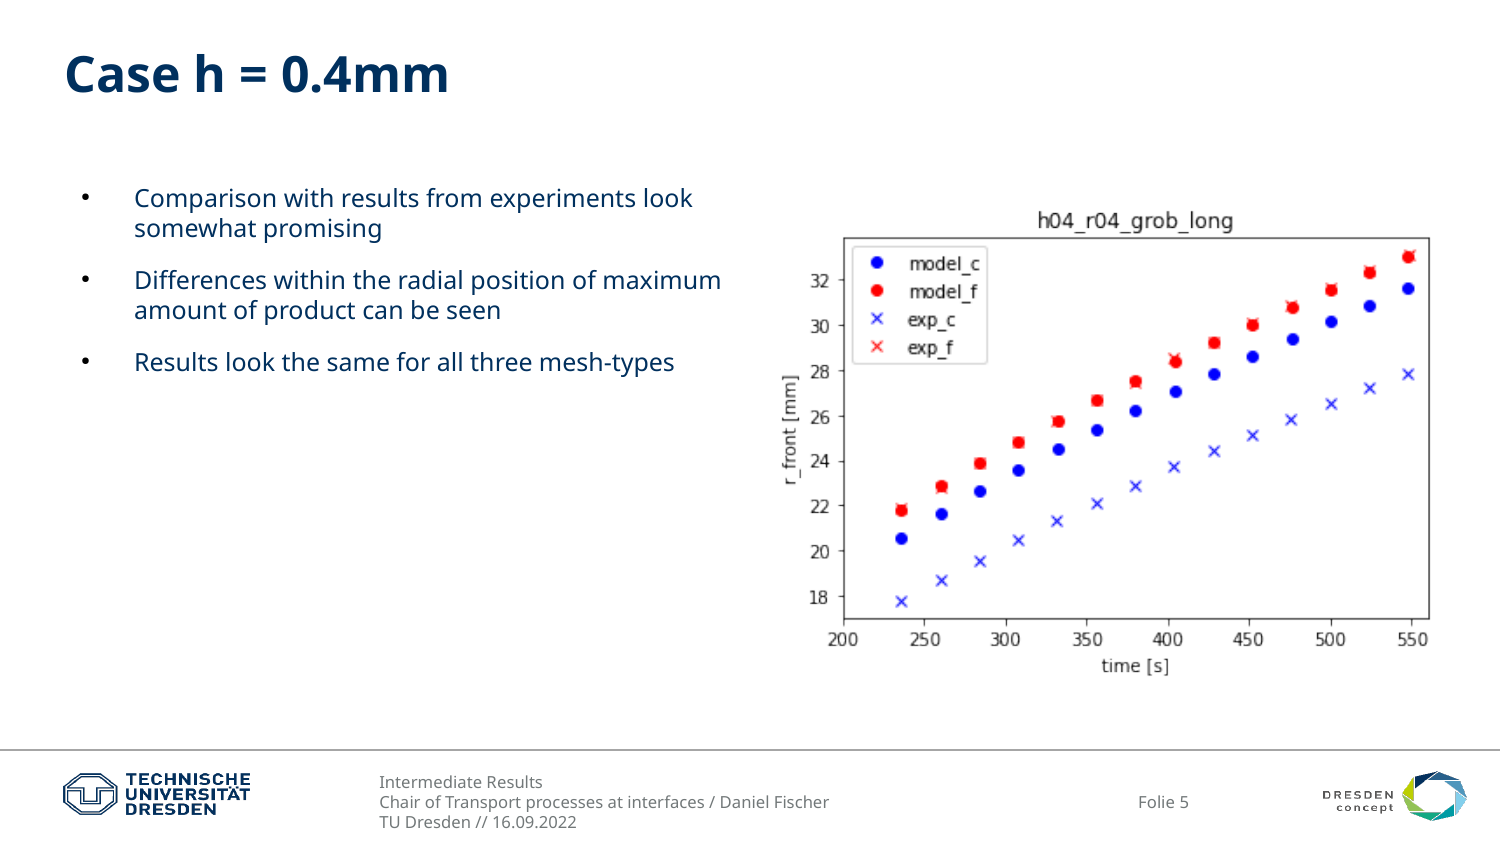

# Case h = 0.4mm
Comparison with results from experiments look somewhat promising
Differences within the radial position of maximum amount of product can be seen
Results look the same for all three mesh-types